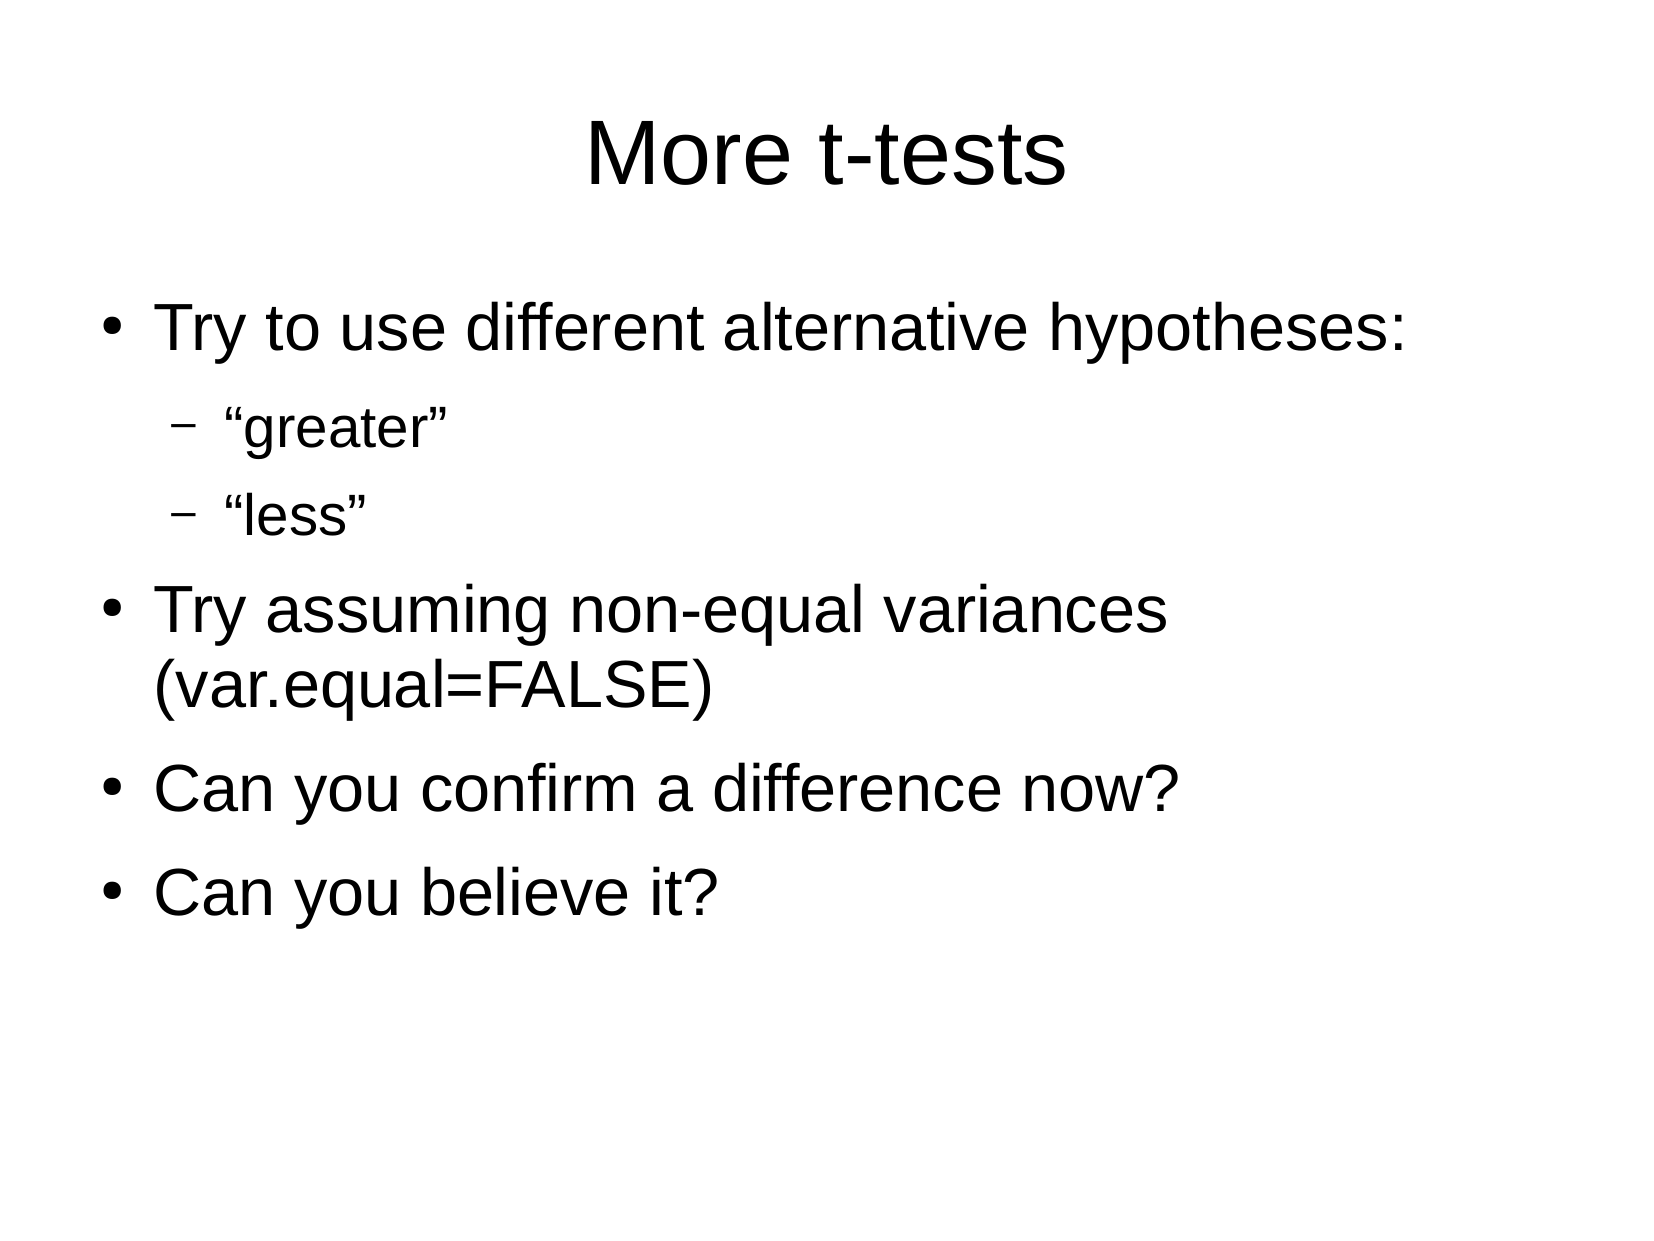

# More t-tests
Try to use different alternative hypotheses:
“greater”
“less”
Try assuming non-equal variances (var.equal=FALSE)
Can you confirm a difference now?
Can you believe it?